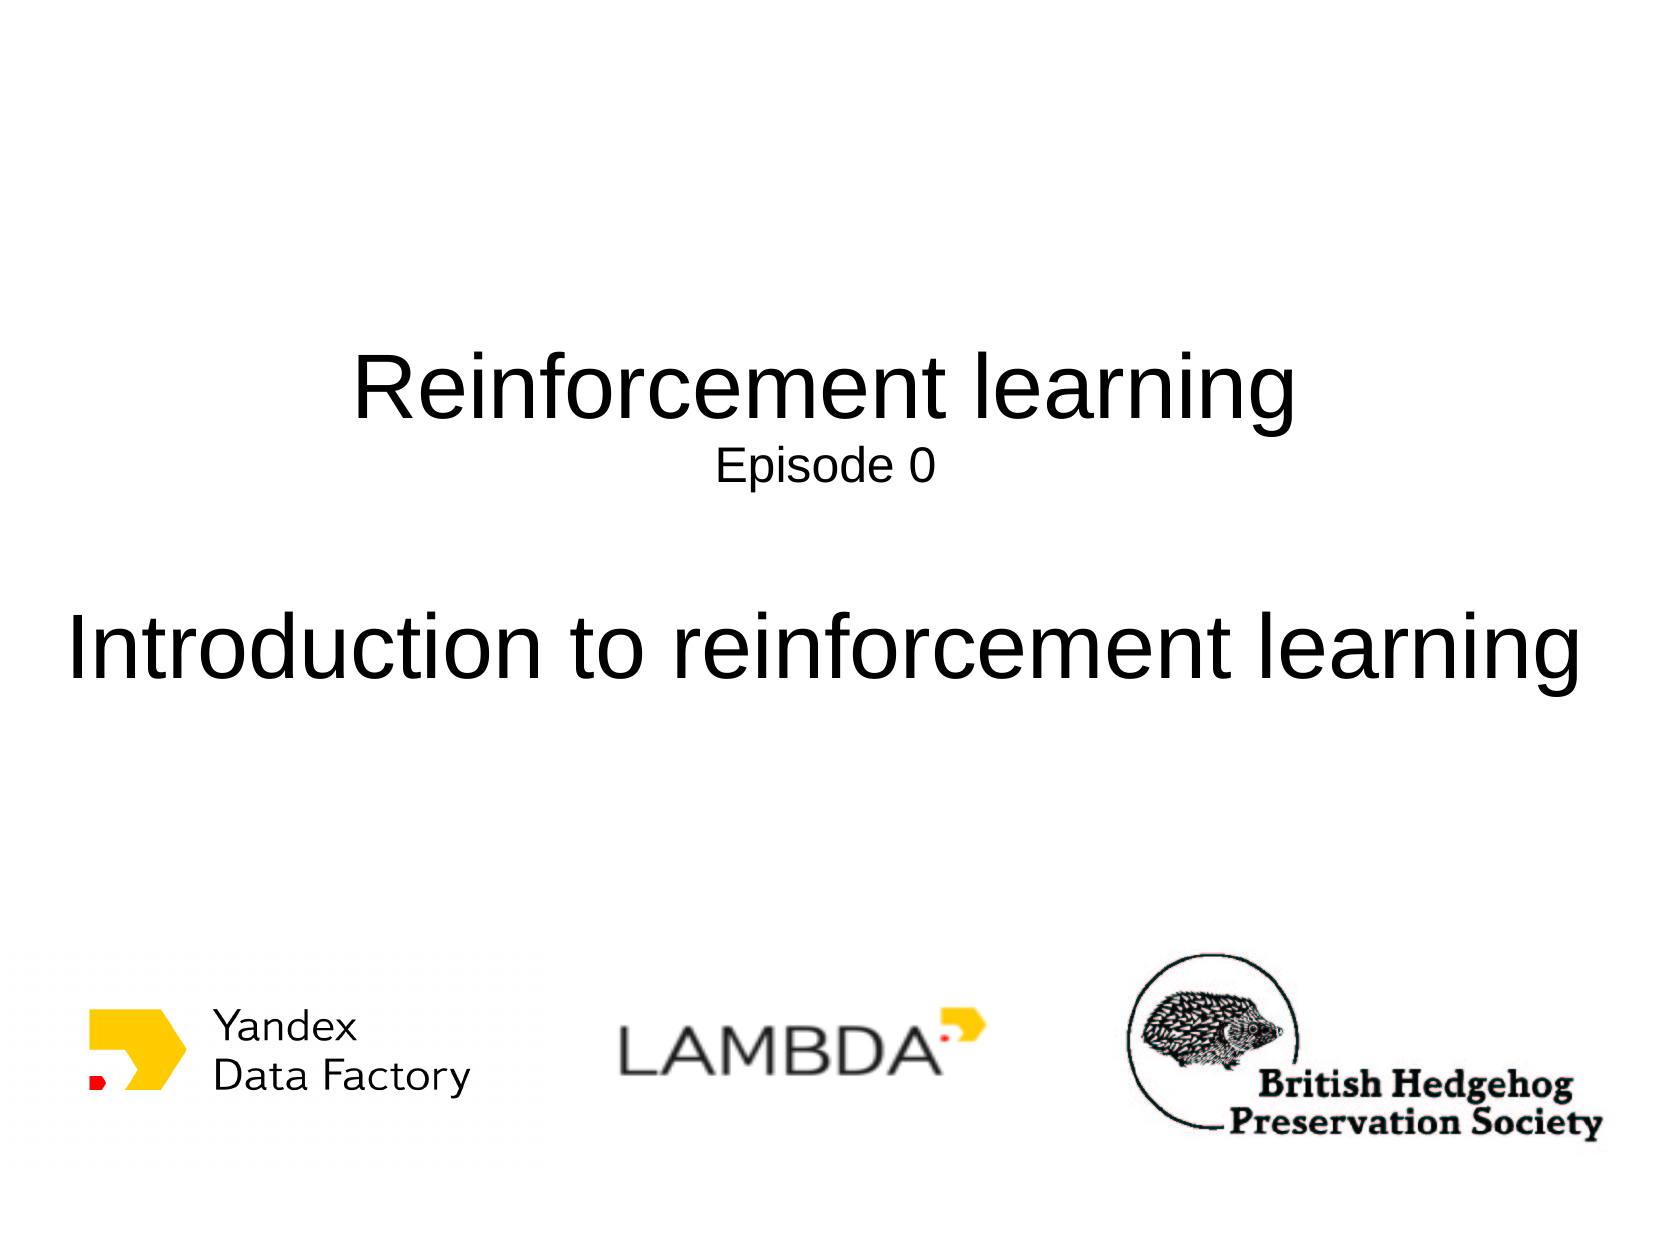

Reinforcement learning
Episode 0
Introduction to reinforcement learning
1